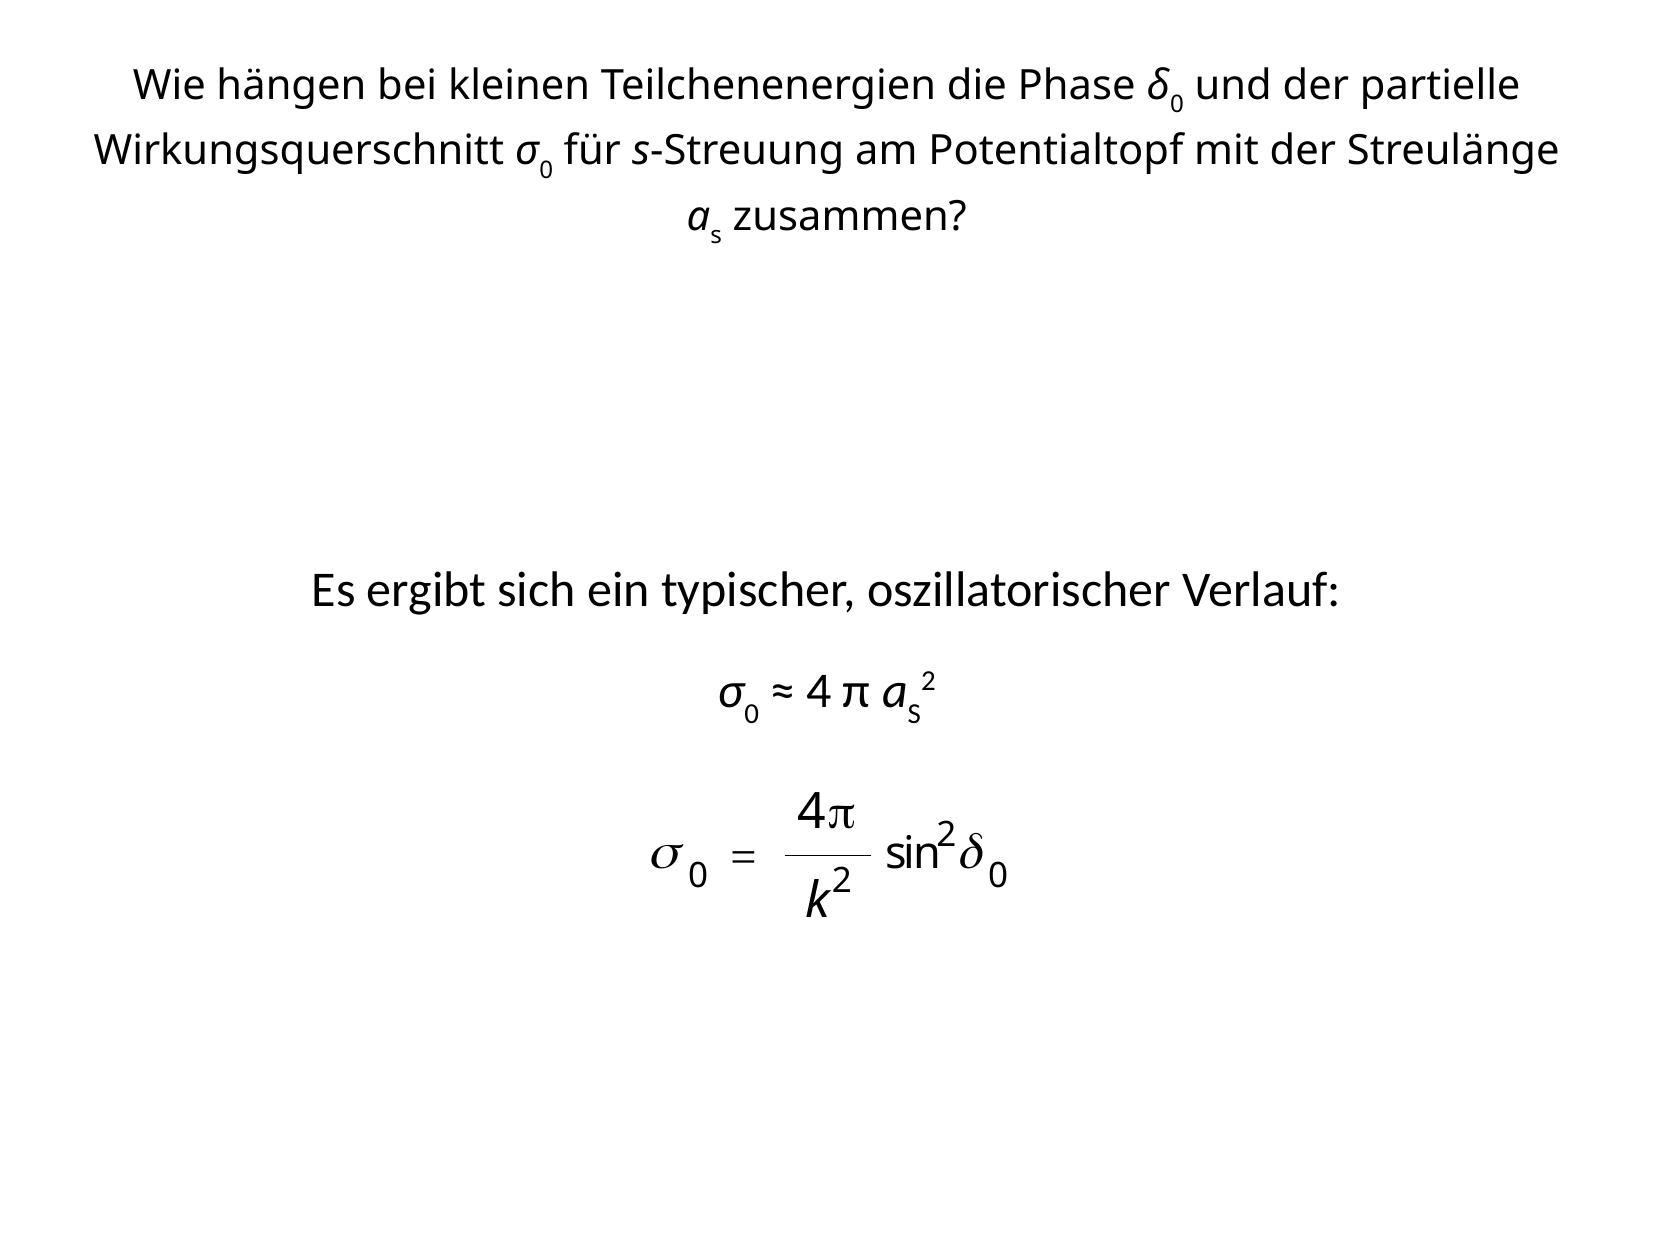

# Wie hängen bei kleinen Teilchenenergien die Phase δ0 und der partielle Wirkungsquerschnitt σ0 für s-Streuung am Potentialtopf mit der Streulänge as zusammen?
Es ergibt sich ein typischer, oszillatorischer Verlauf:
σ0 ≈ 4 π aS2